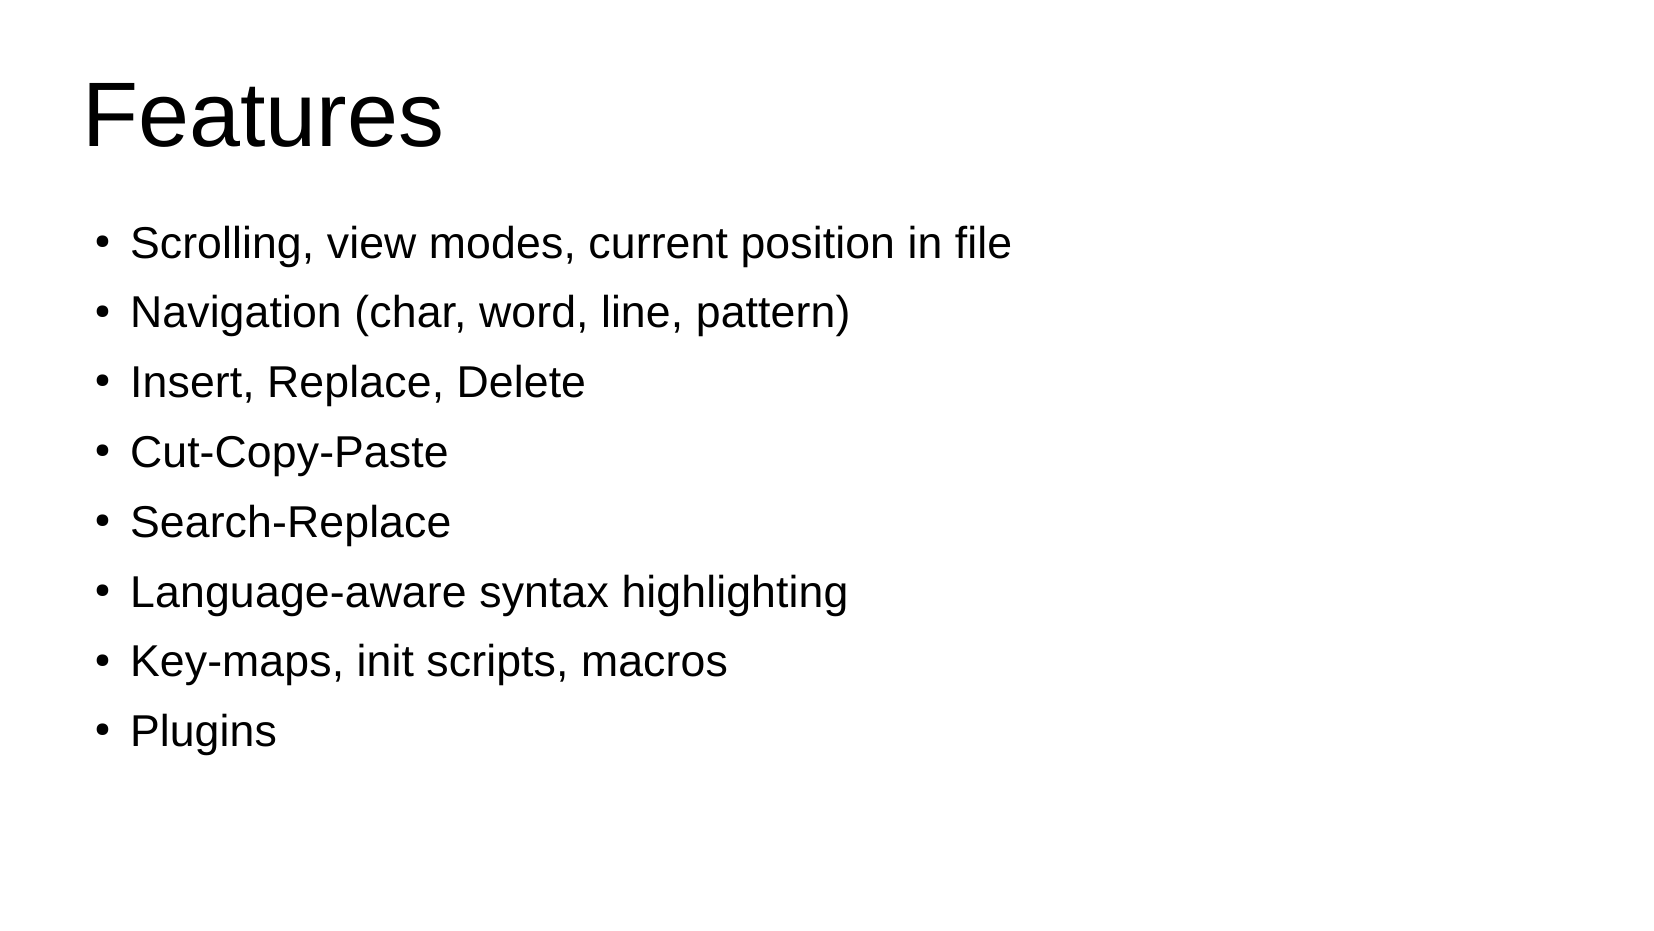

# Features
Scrolling, view modes, current position in file
Navigation (char, word, line, pattern)
Insert, Replace, Delete
Cut-Copy-Paste
Search-Replace
Language-aware syntax highlighting
Key-maps, init scripts, macros
Plugins